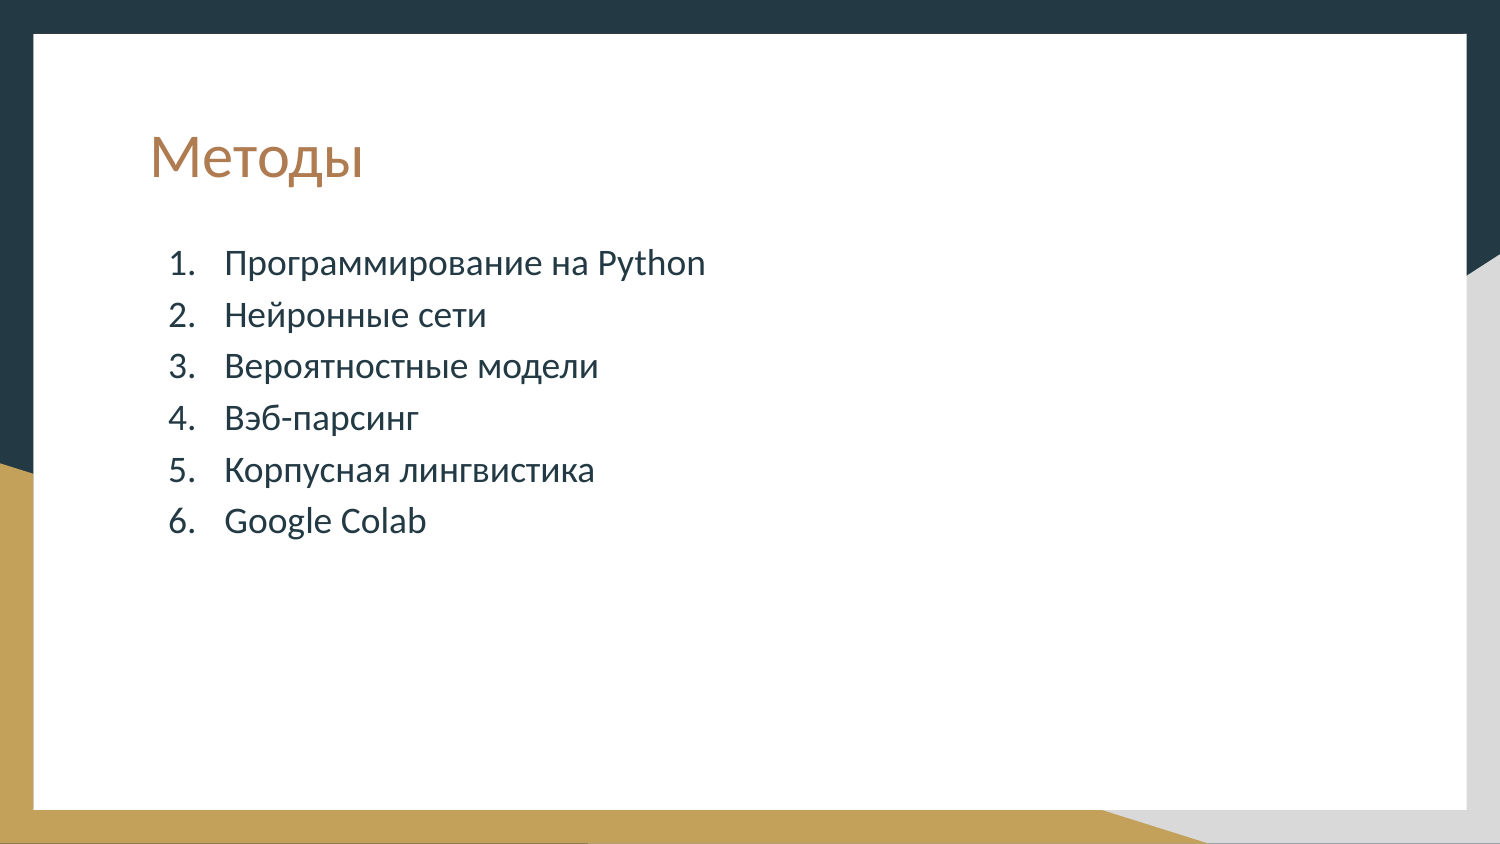

# Методы
Программирование на Python
Нейронные сети
Вероятностные модели
Вэб-парсинг
Корпусная лингвистика
Google Colab